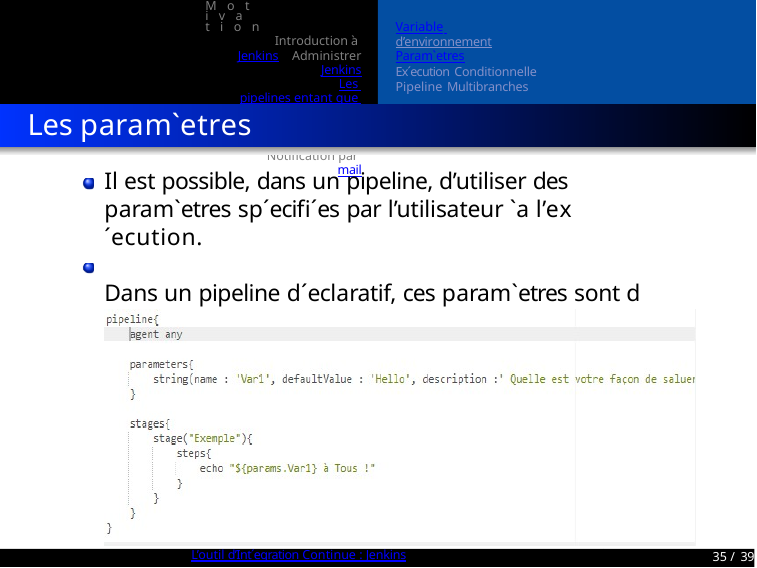

Motivation Introduction `a Jenkins Administrer Jenkins
Les pipelines entant que Code
Jenkins Webhook Notification par mail
Variable d’environnement Param`etres
Ex´ecution Conditionnelle
Pipeline Multibranches
Les param`etres
Il est possible, dans un pipeline, d’utiliser des param`etres sp´ecifi´es par l’utilisateur `a l’ex´ecution.
Dans un pipeline d´eclaratif, ces param`etres sont d´efinis en utilisant la directive parameters
L’outil d’Int´egration Continue : Jenkins
35 / 39